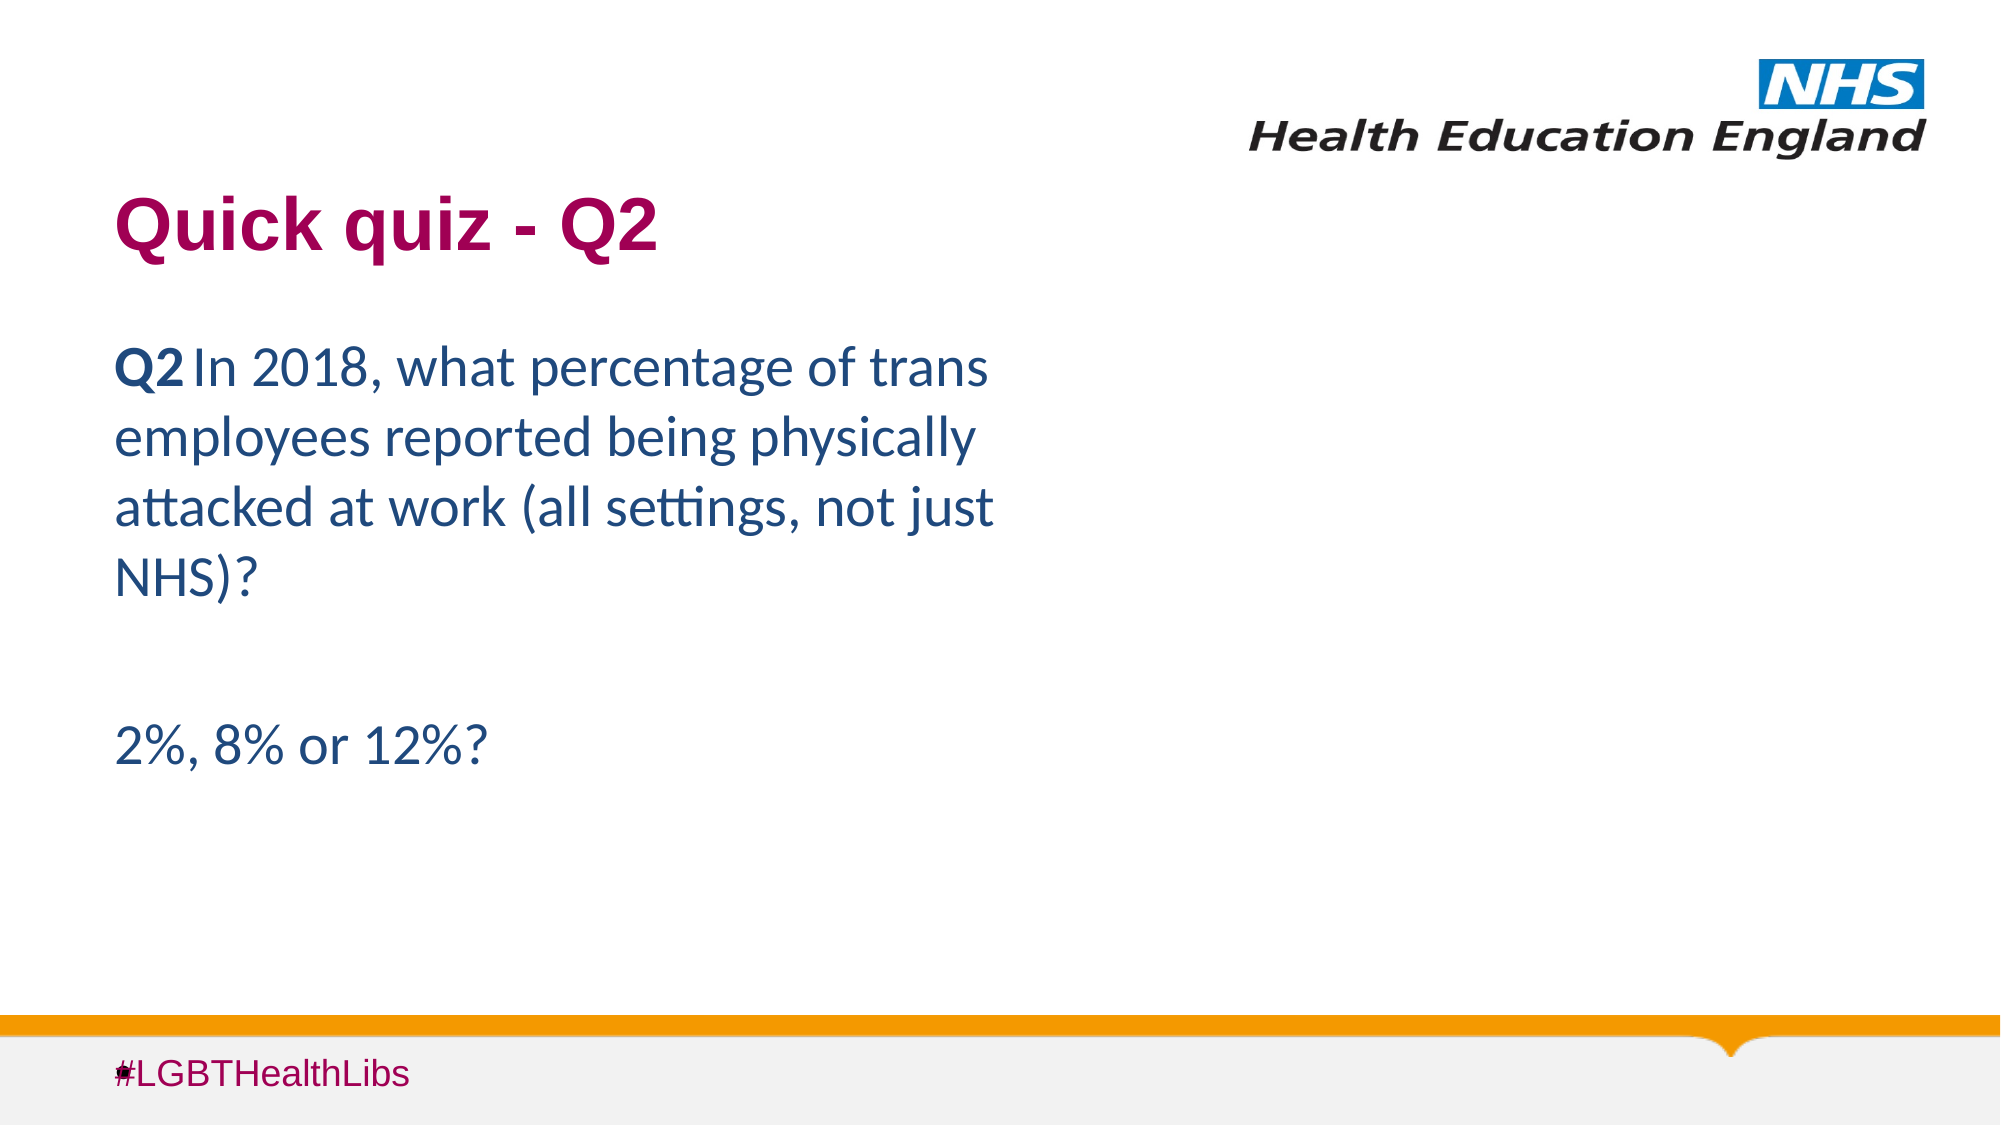

# Quick quiz - Q2
Q2 In 2018, what percentage of trans employees reported being physically attacked at work (all settings, not just NHS)?
2%, 8% or 12%?
#LGBTHealthLibs